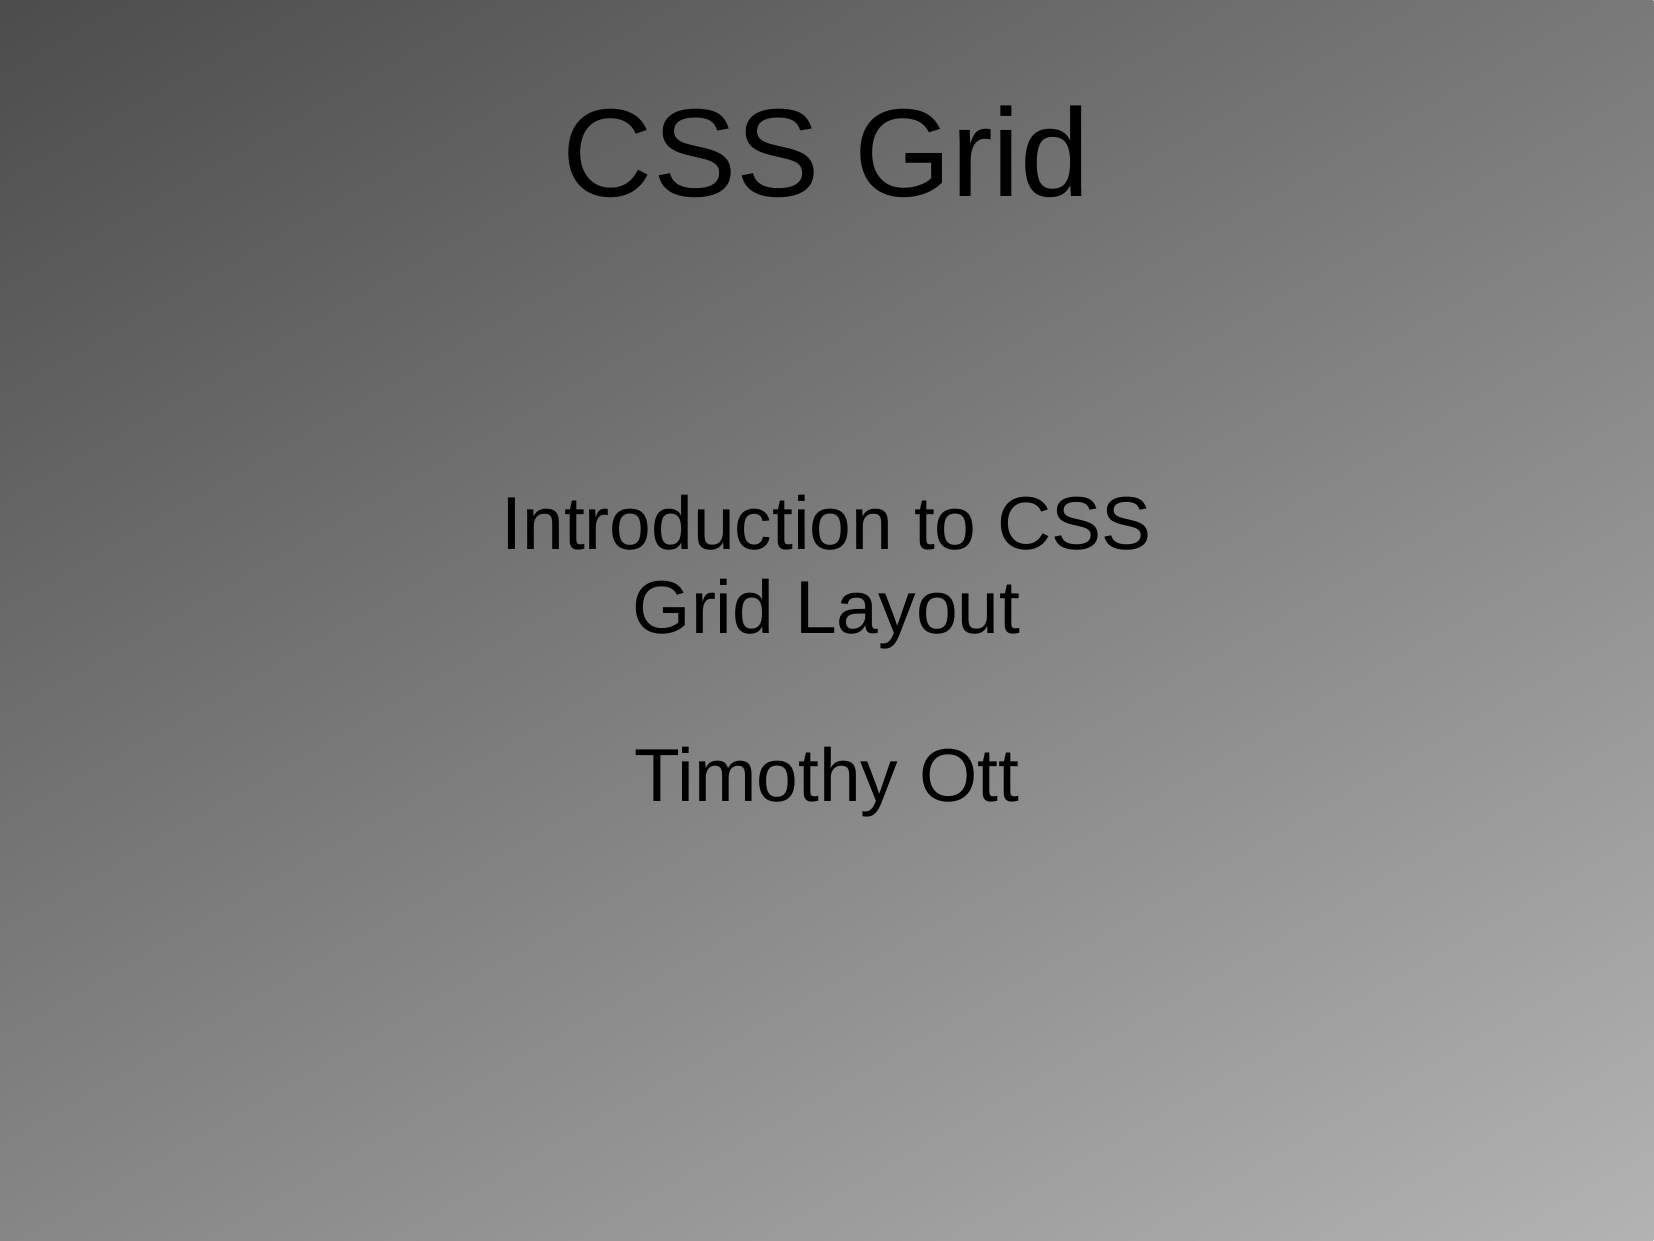

# CSS Grid
Introduction to CSS
Grid Layout
Timothy Ott